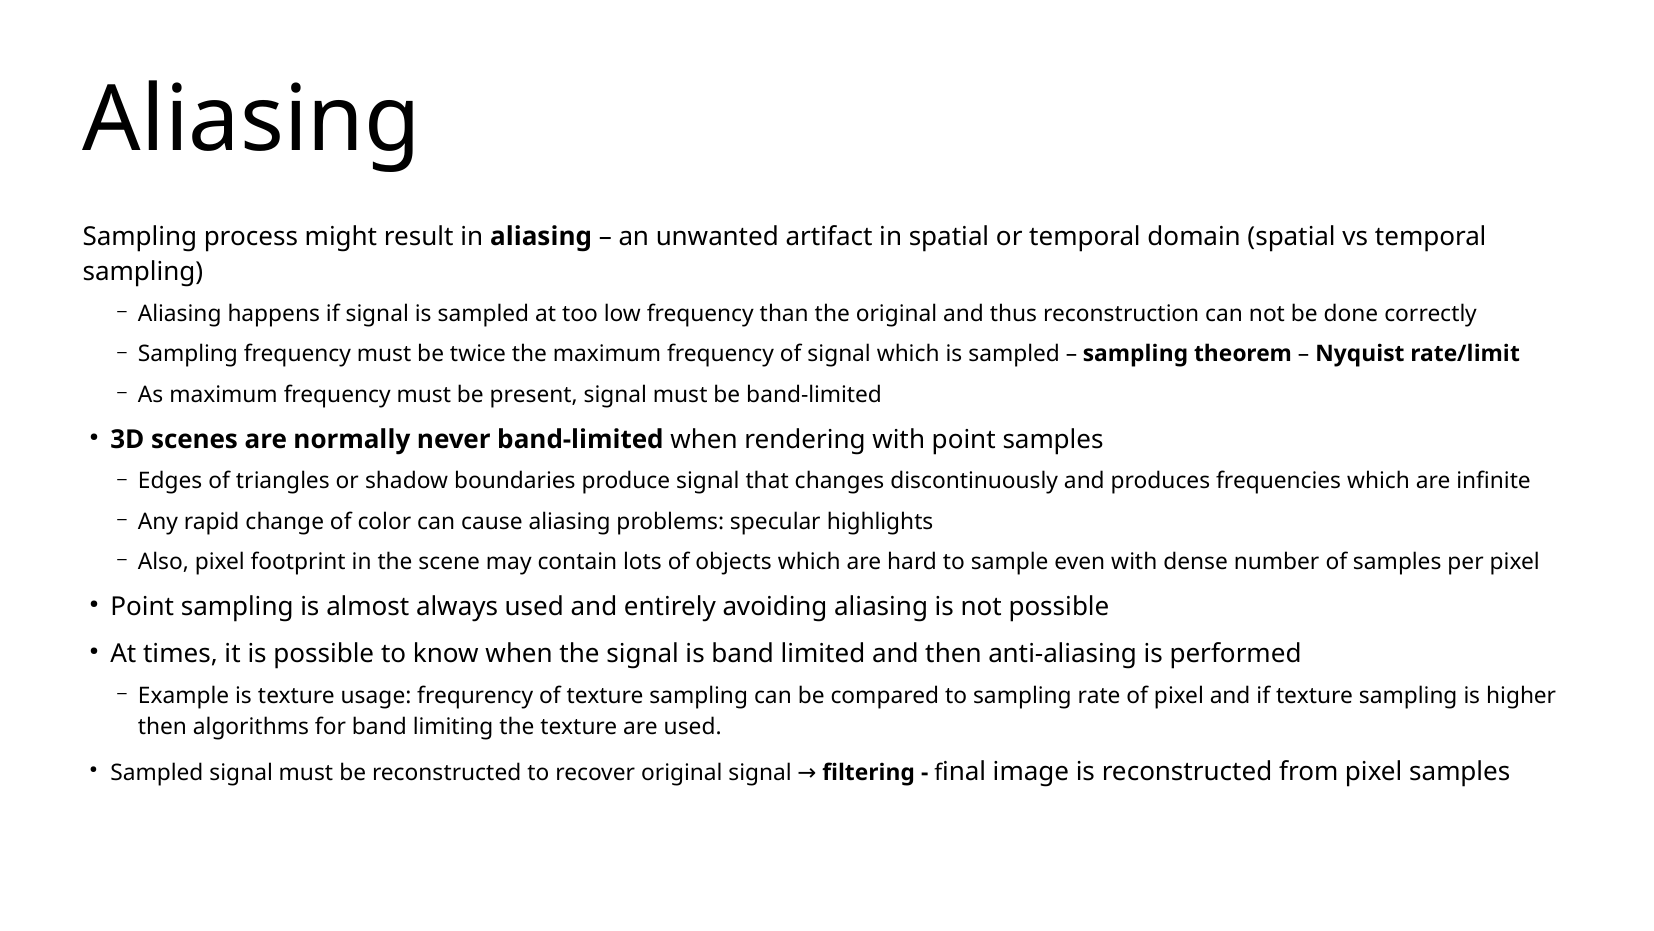

# Aliasing
Sampling process might result in aliasing – an unwanted artifact in spatial or temporal domain (spatial vs temporal sampling)
Aliasing happens if signal is sampled at too low frequency than the original and thus reconstruction can not be done correctly
Sampling frequency must be twice the maximum frequency of signal which is sampled – sampling theorem – Nyquist rate/limit
As maximum frequency must be present, signal must be band-limited
3D scenes are normally never band-limited when rendering with point samples
Edges of triangles or shadow boundaries produce signal that changes discontinuously and produces frequencies which are infinite
Any rapid change of color can cause aliasing problems: specular highlights
Also, pixel footprint in the scene may contain lots of objects which are hard to sample even with dense number of samples per pixel
Point sampling is almost always used and entirely avoiding aliasing is not possible
At times, it is possible to know when the signal is band limited and then anti-aliasing is performed
Example is texture usage: frequrency of texture sampling can be compared to sampling rate of pixel and if texture sampling is higher then algorithms for band limiting the texture are used.
Sampled signal must be reconstructed to recover original signal → filtering - final image is reconstructed from pixel samples